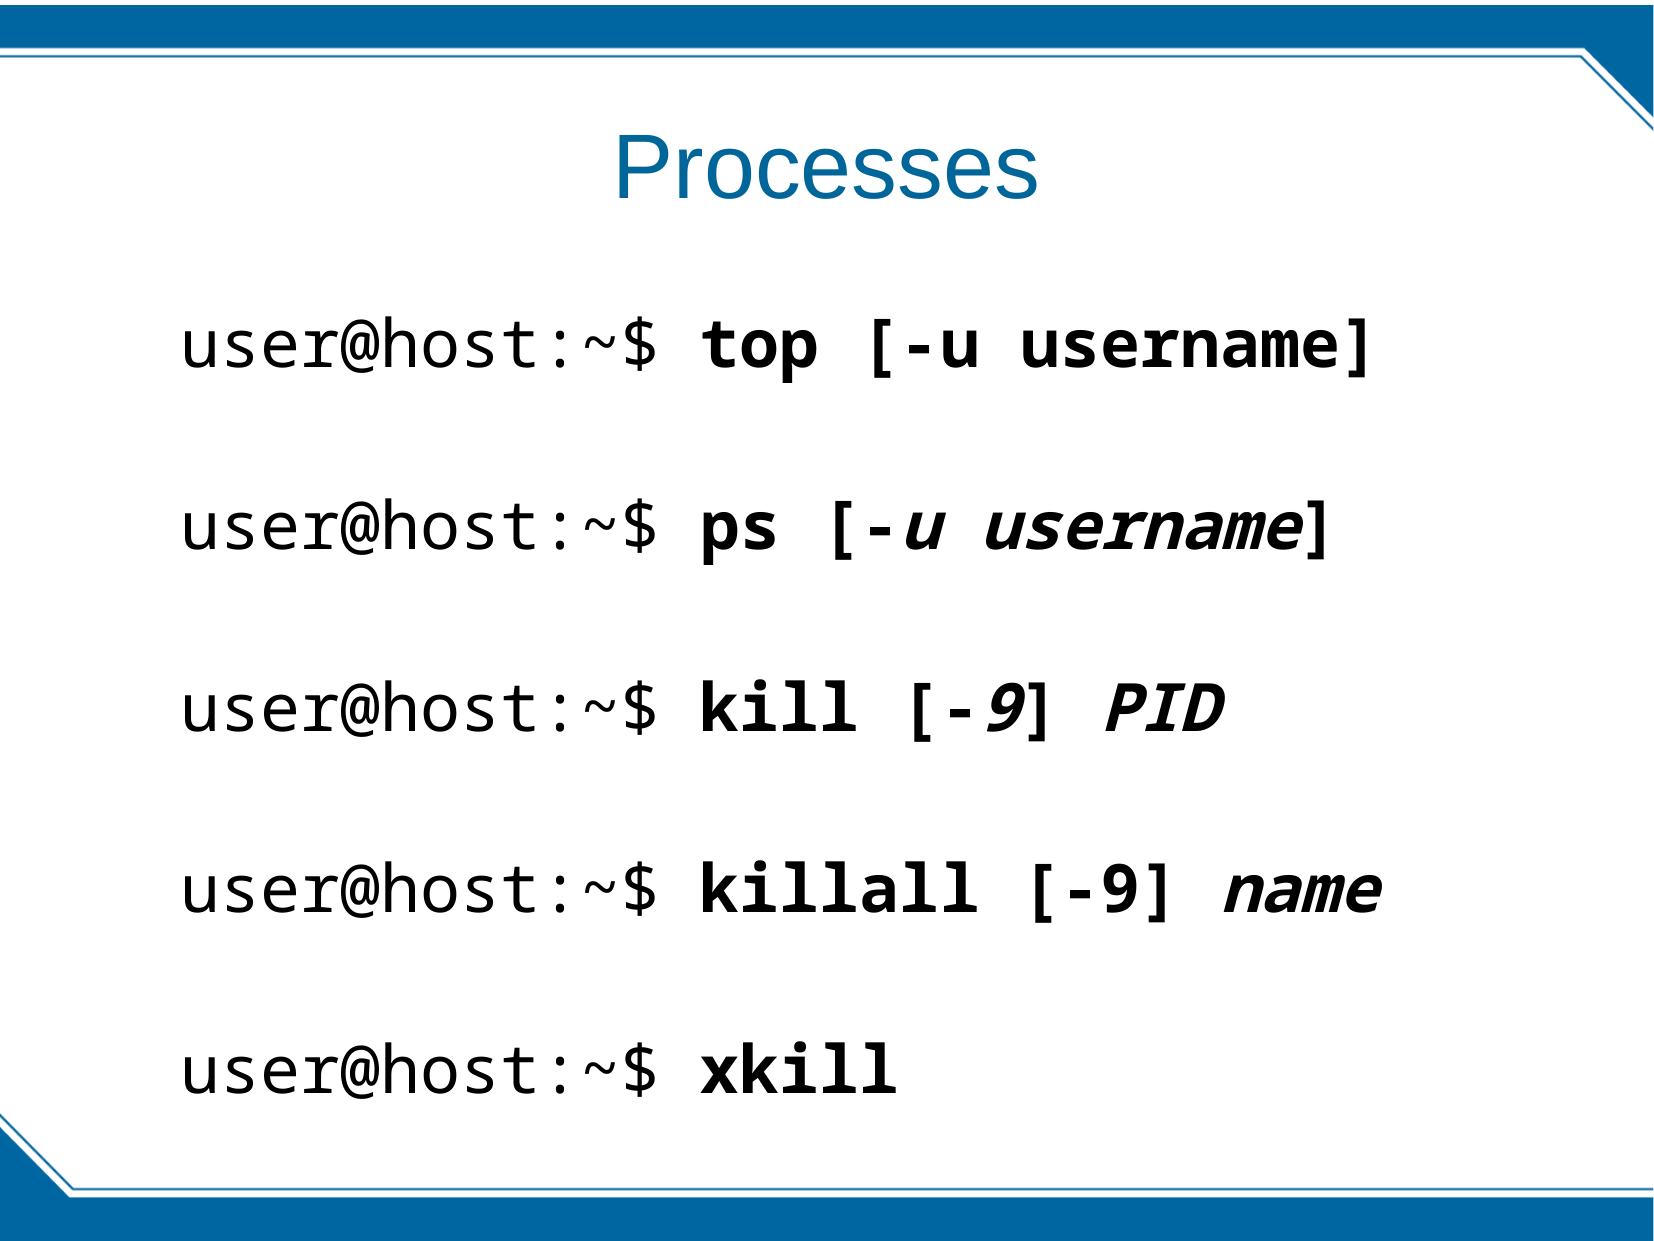

# Processes
user@host:~$ top [-u username]
user@host:~$ ps [-u username]
user@host:~$ kill [-9] PID
user@host:~$ killall [-9] name
user@host:~$ xkill